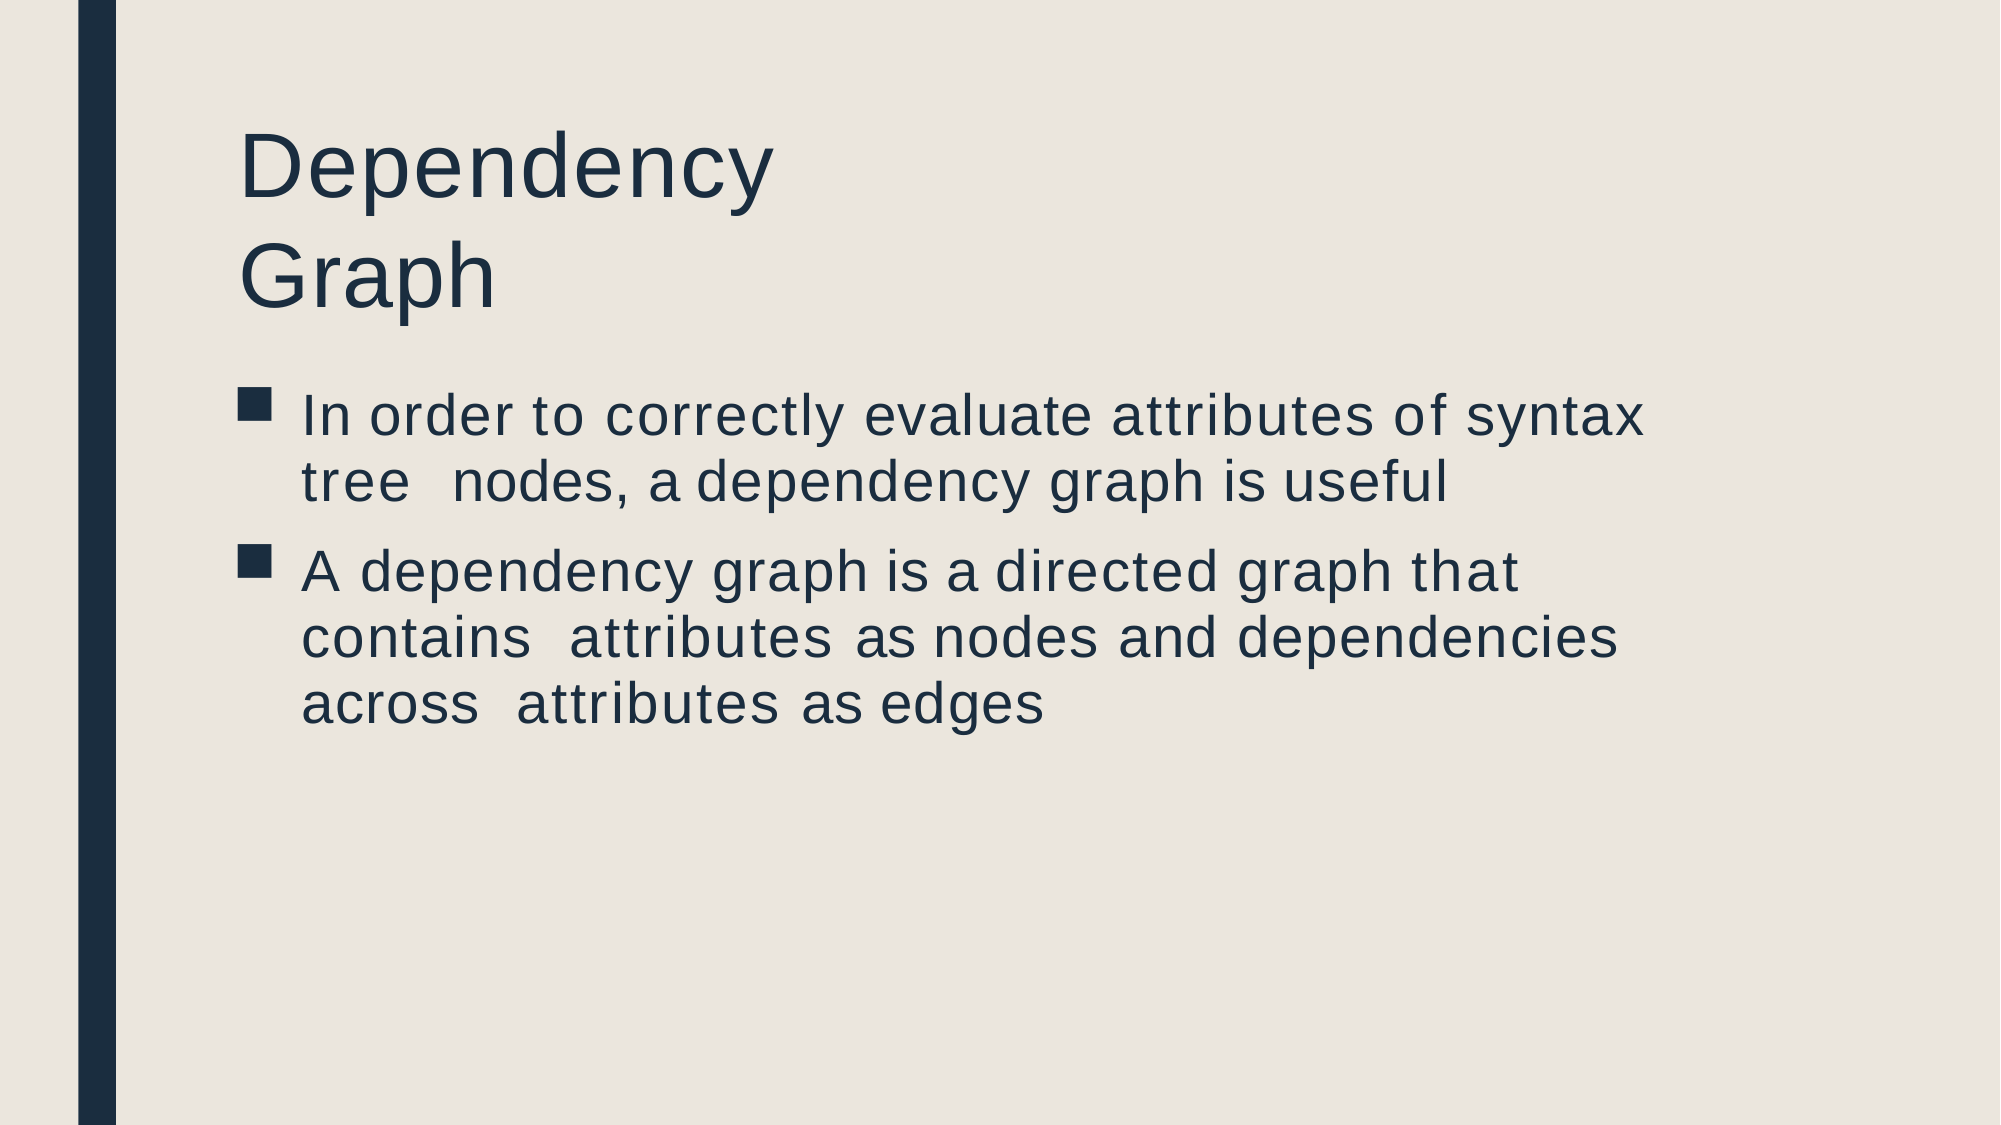

# Dependency Graph
In order to correctly evaluate attributes of syntax tree nodes, a dependency graph is useful
A dependency graph is a directed graph that contains attributes as nodes and dependencies across attributes as edges